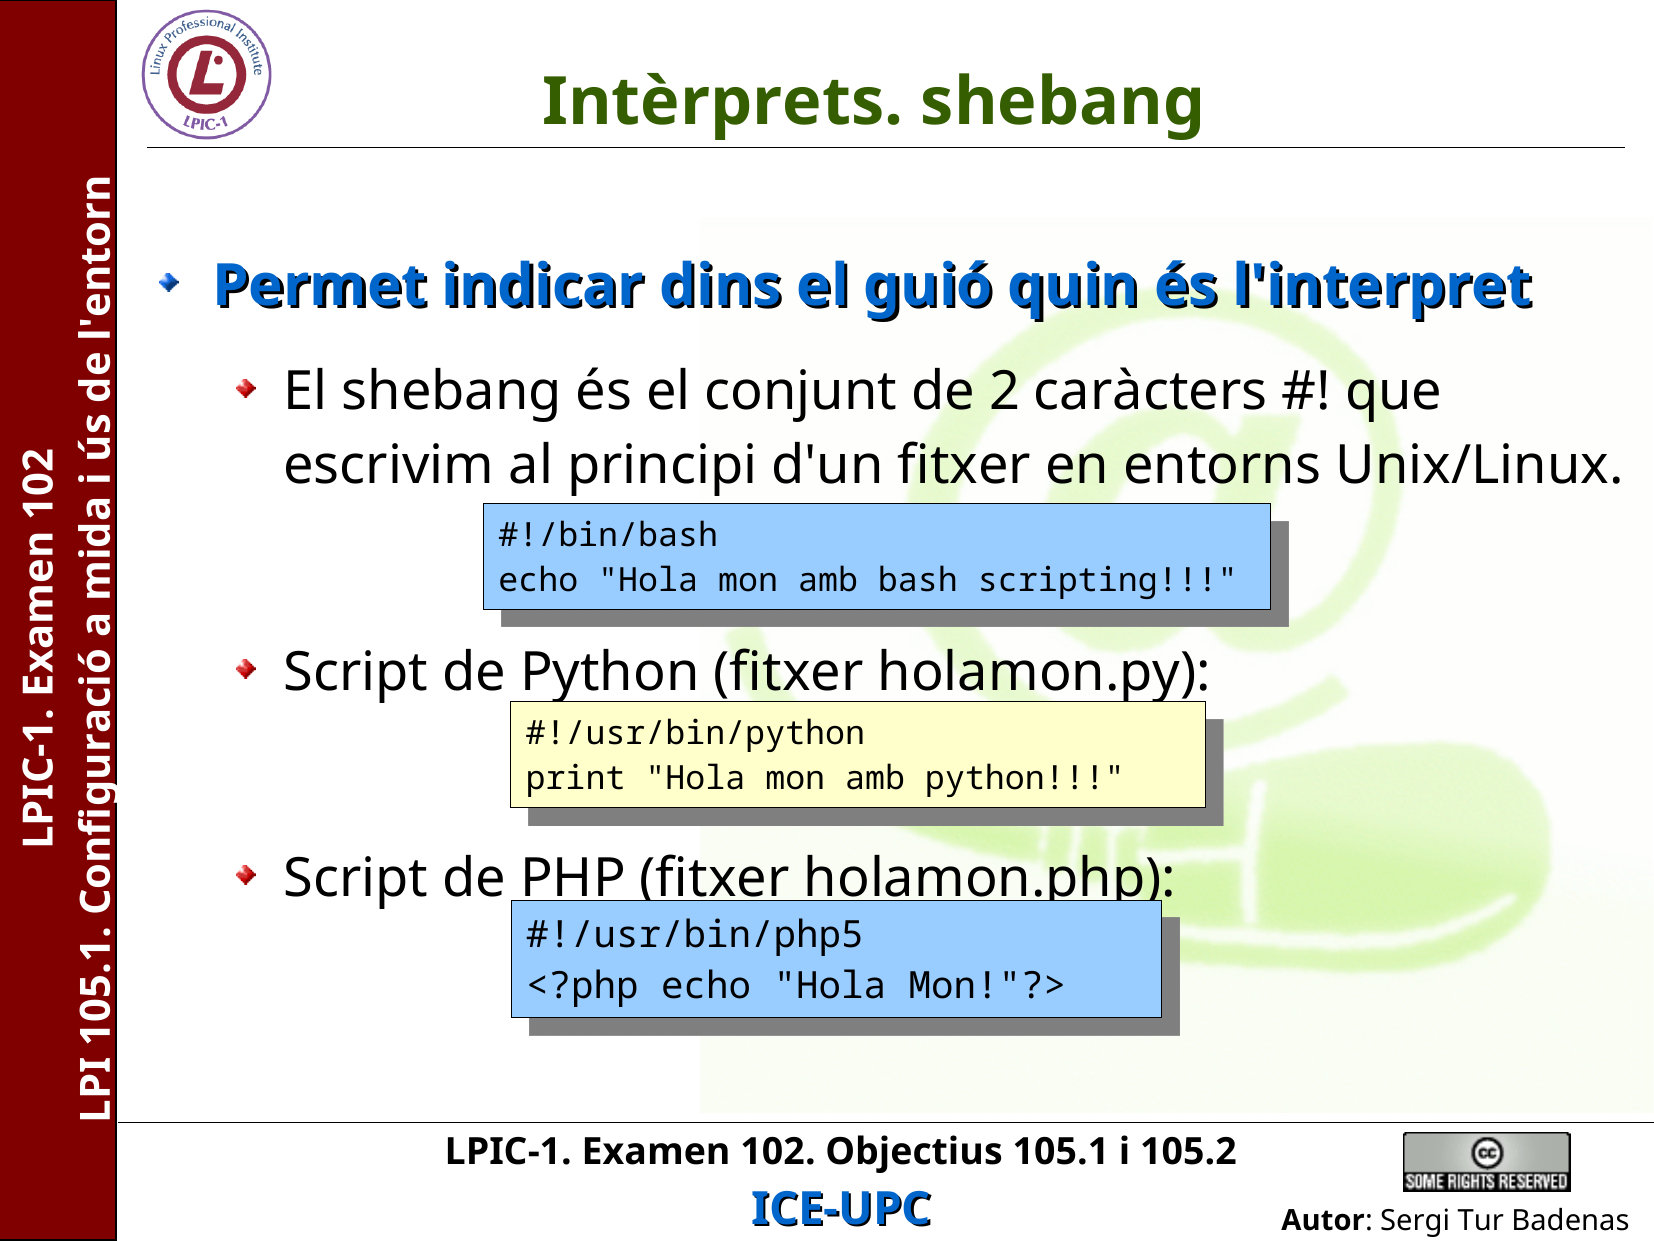

# Intèrprets. shebang
Permet indicar dins el guió quin és l'interpret
El shebang és el conjunt de 2 caràcters #! que escrivim al principi d'un fitxer en entorns Unix/Linux.
Script de Python (fitxer holamon.py):
Script de PHP (fitxer holamon.php):
#!/bin/bash
echo "Hola mon amb bash scripting!!!"
#!/usr/bin/python
print "Hola mon amb python!!!"
#!/usr/bin/php5
<?php echo "Hola Mon!"?>